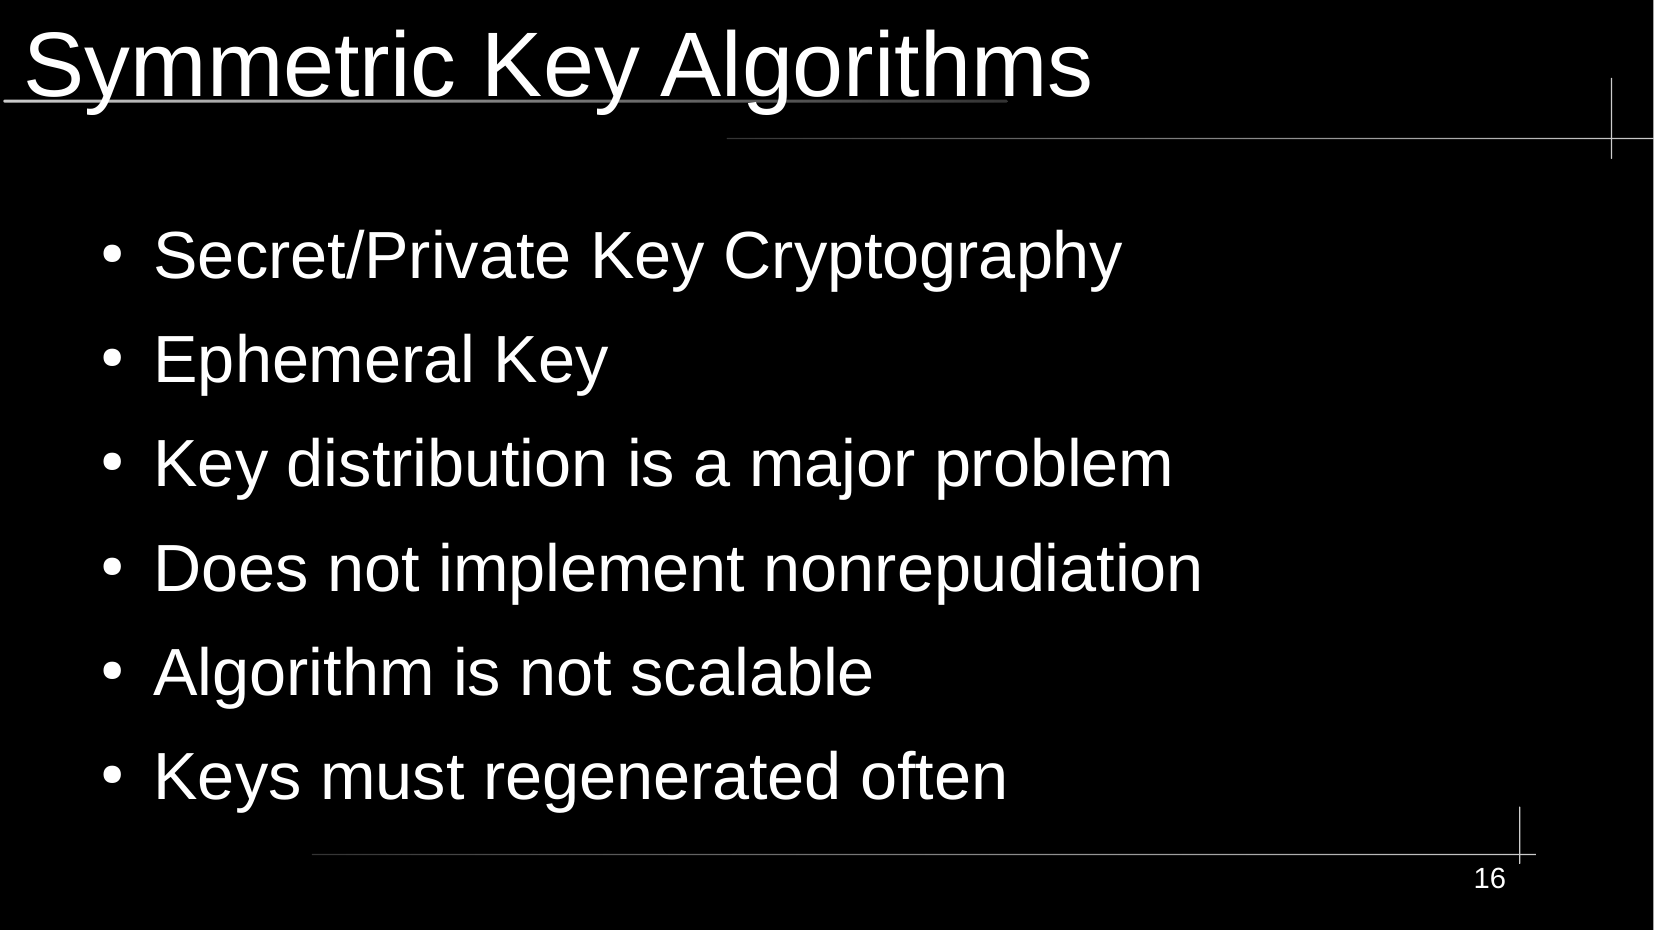

# Symmetric Key Algorithms
Secret/Private Key Cryptography
Ephemeral Key
Key distribution is a major problem
Does not implement nonrepudiation
Algorithm is not scalable
Keys must regenerated often
16